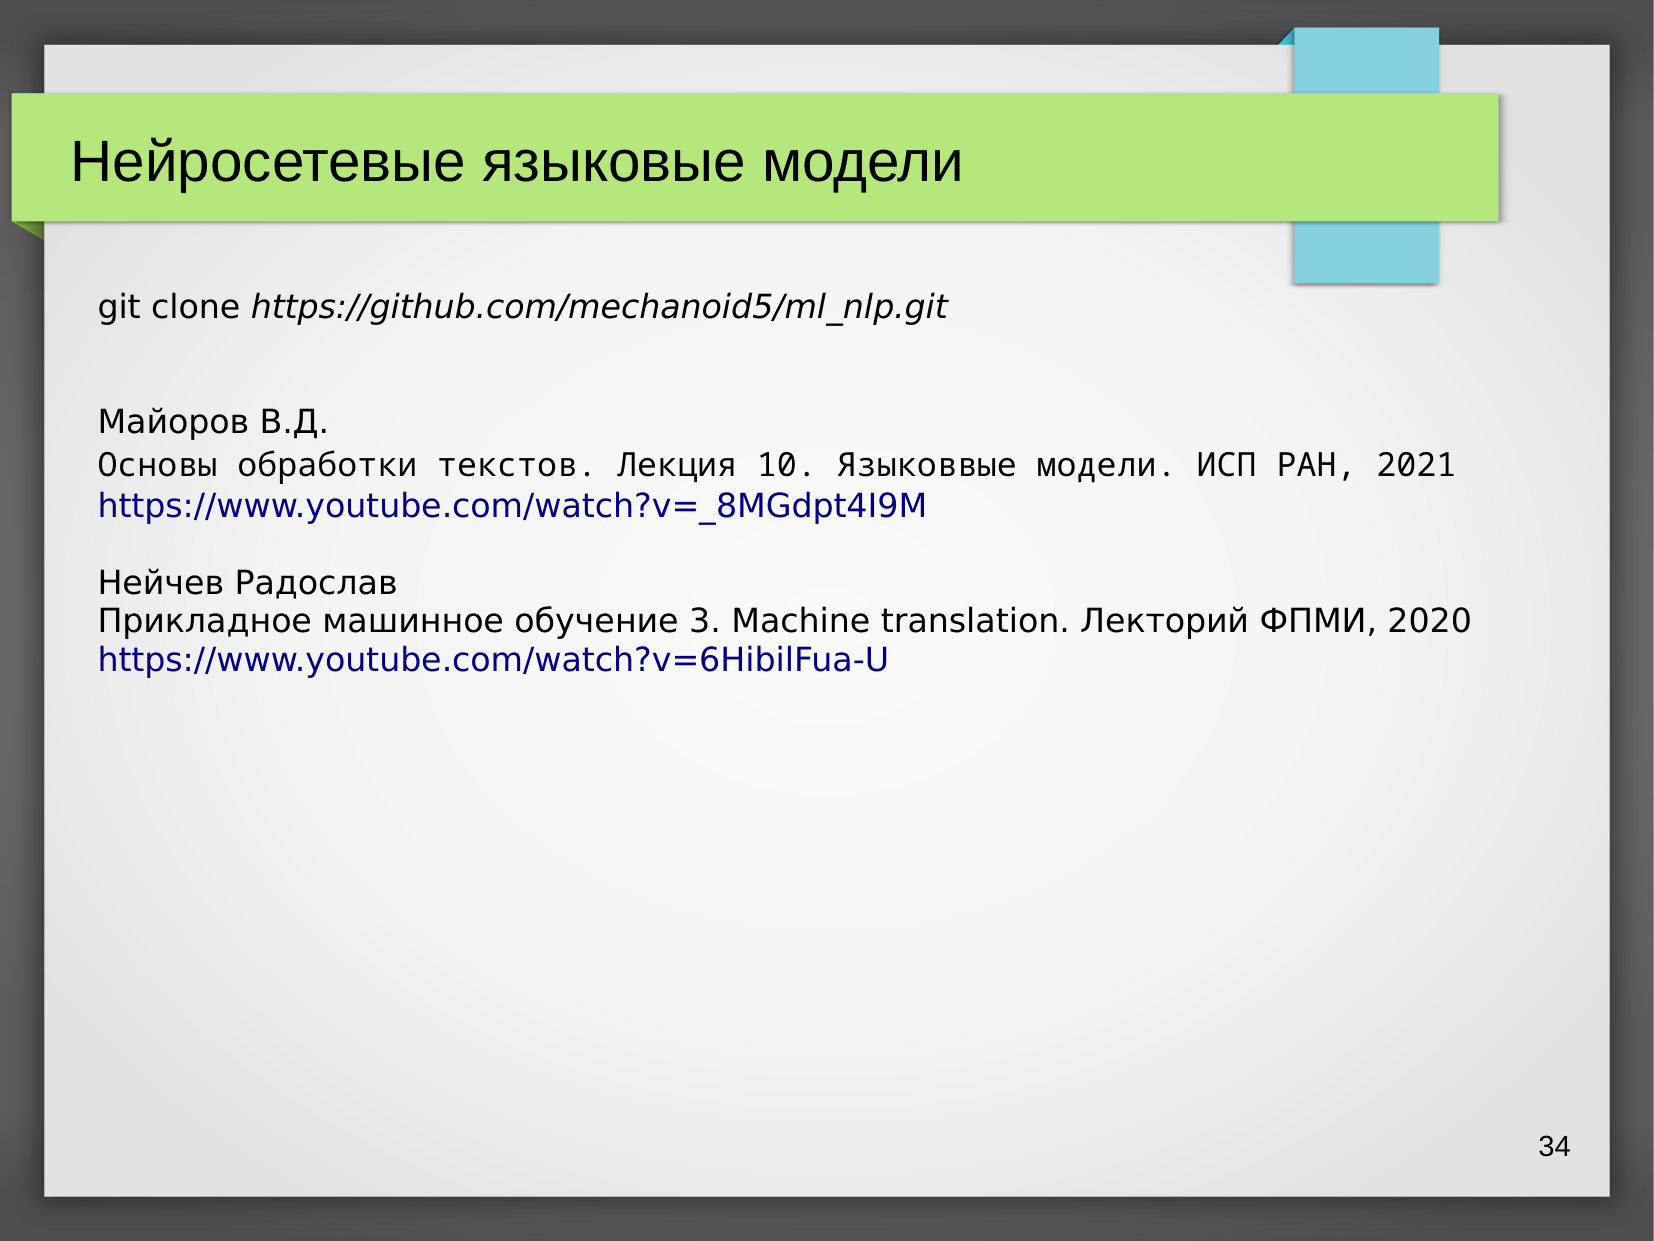

# Нейросетевые языковые модели
git clone https://github.com/mechanoid5/ml_nlp.git
Майоров В.Д.
Основы обработки текстов. Лекция 10. Языковвые модели. ИСП РАН, 2021
https://www.youtube.com/watch?v=_8MGdpt4I9M
Нейчев Радослав
Прикладное машинное обучение 3. Machine translation. Лекторий ФПМИ, 2020
https://www.youtube.com/watch?v=6HibilFua-U
34